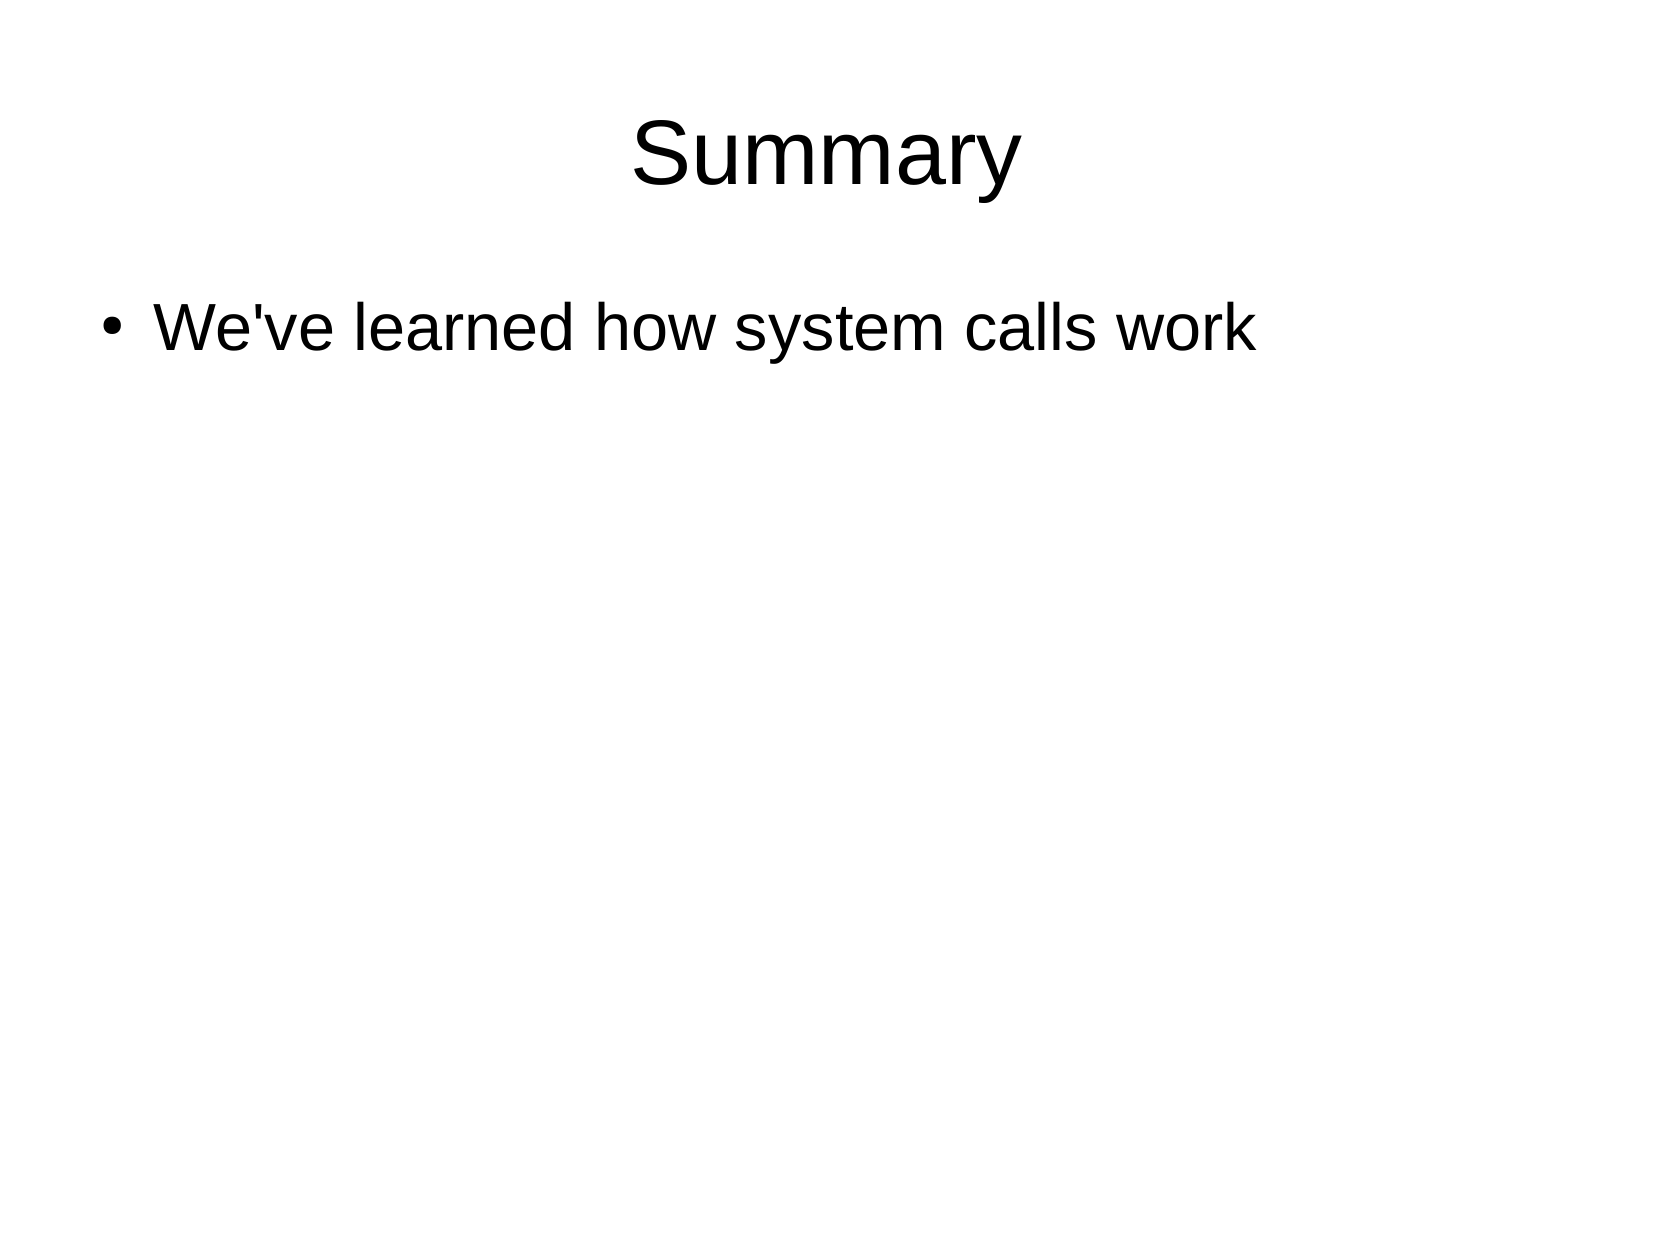

# Summary
We've learned how system calls work